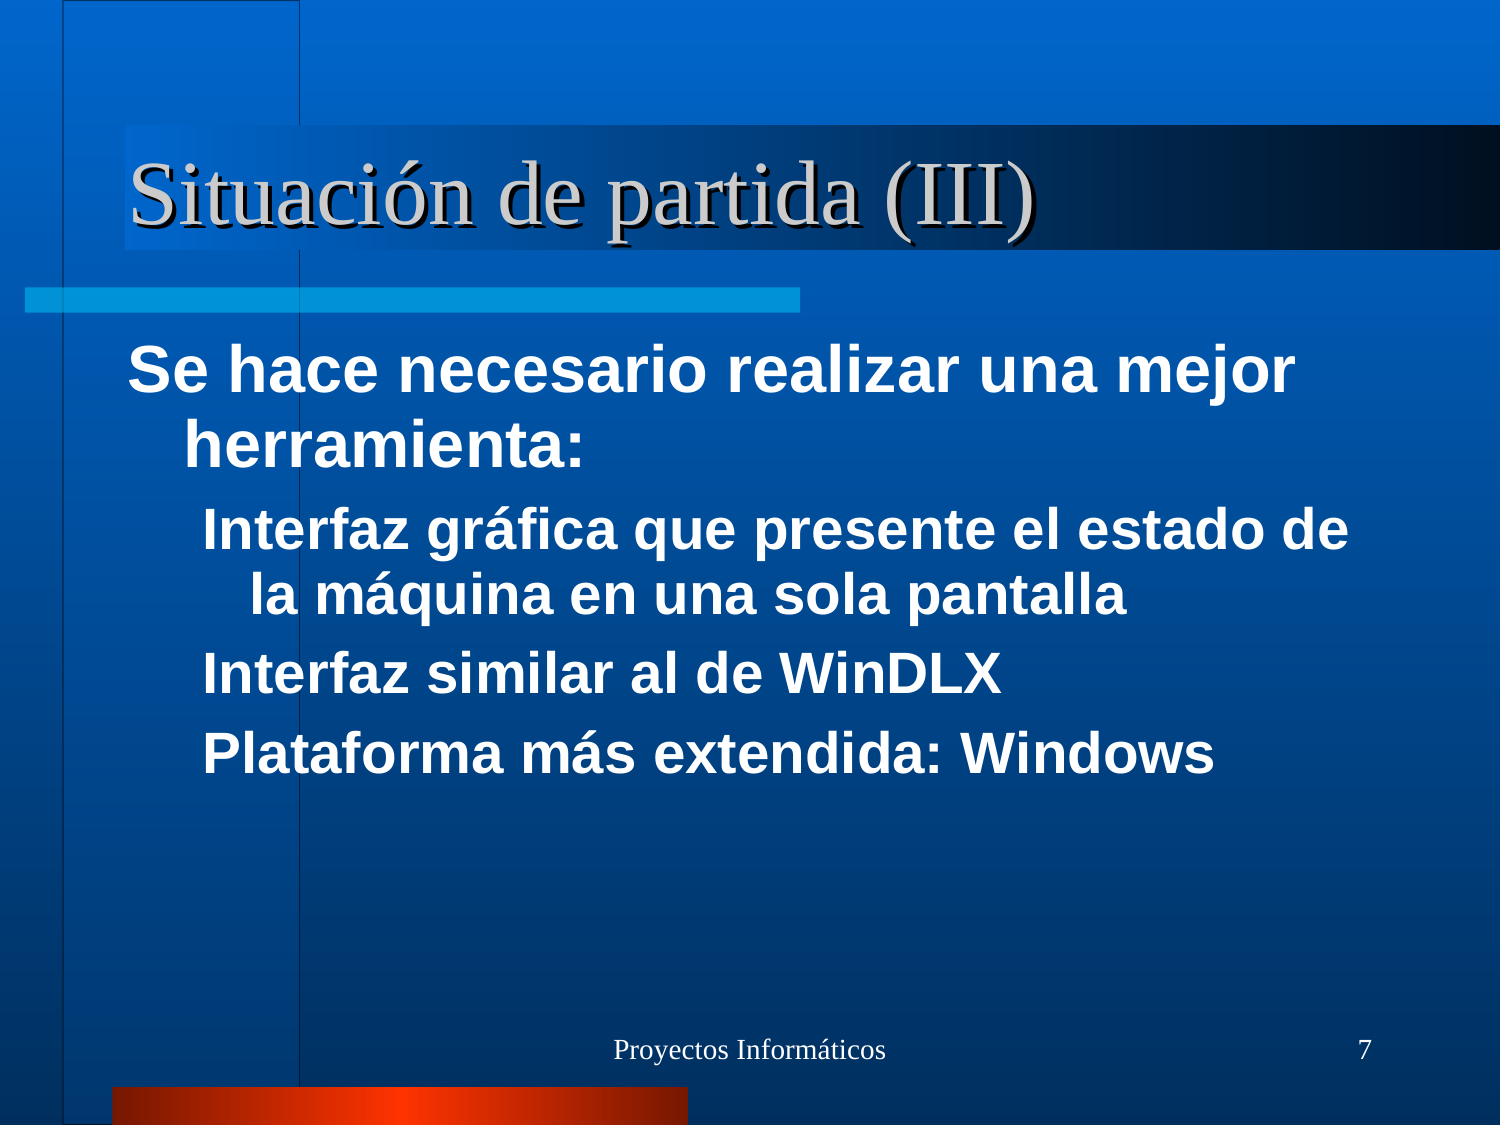

# Situación de partida (III)
Se hace necesario realizar una mejor herramienta:
Interfaz gráfica que presente el estado de la máquina en una sola pantalla
Interfaz similar al de WinDLX
Plataforma más extendida: Windows
Proyectos Informáticos
7